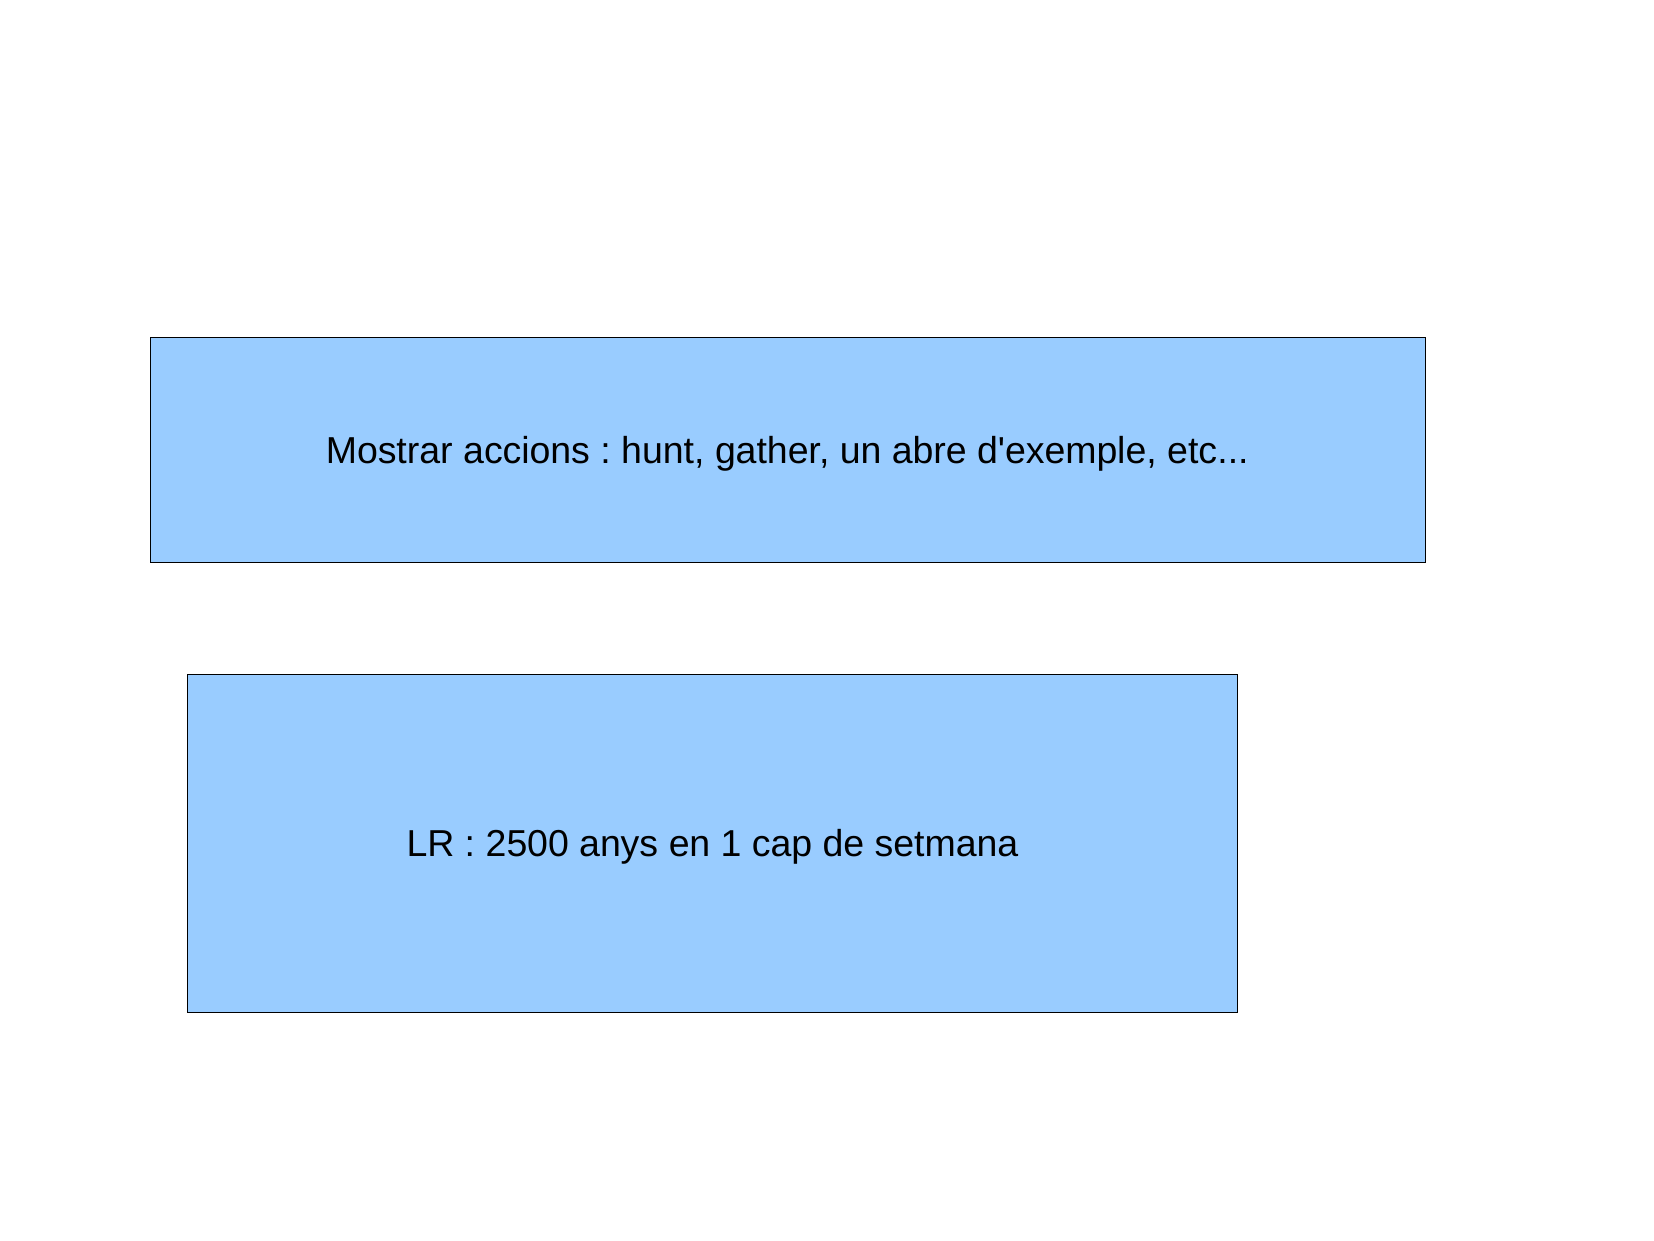

#
Mostrar accions : hunt, gather, un abre d'exemple, etc...
LR : 2500 anys en 1 cap de setmana